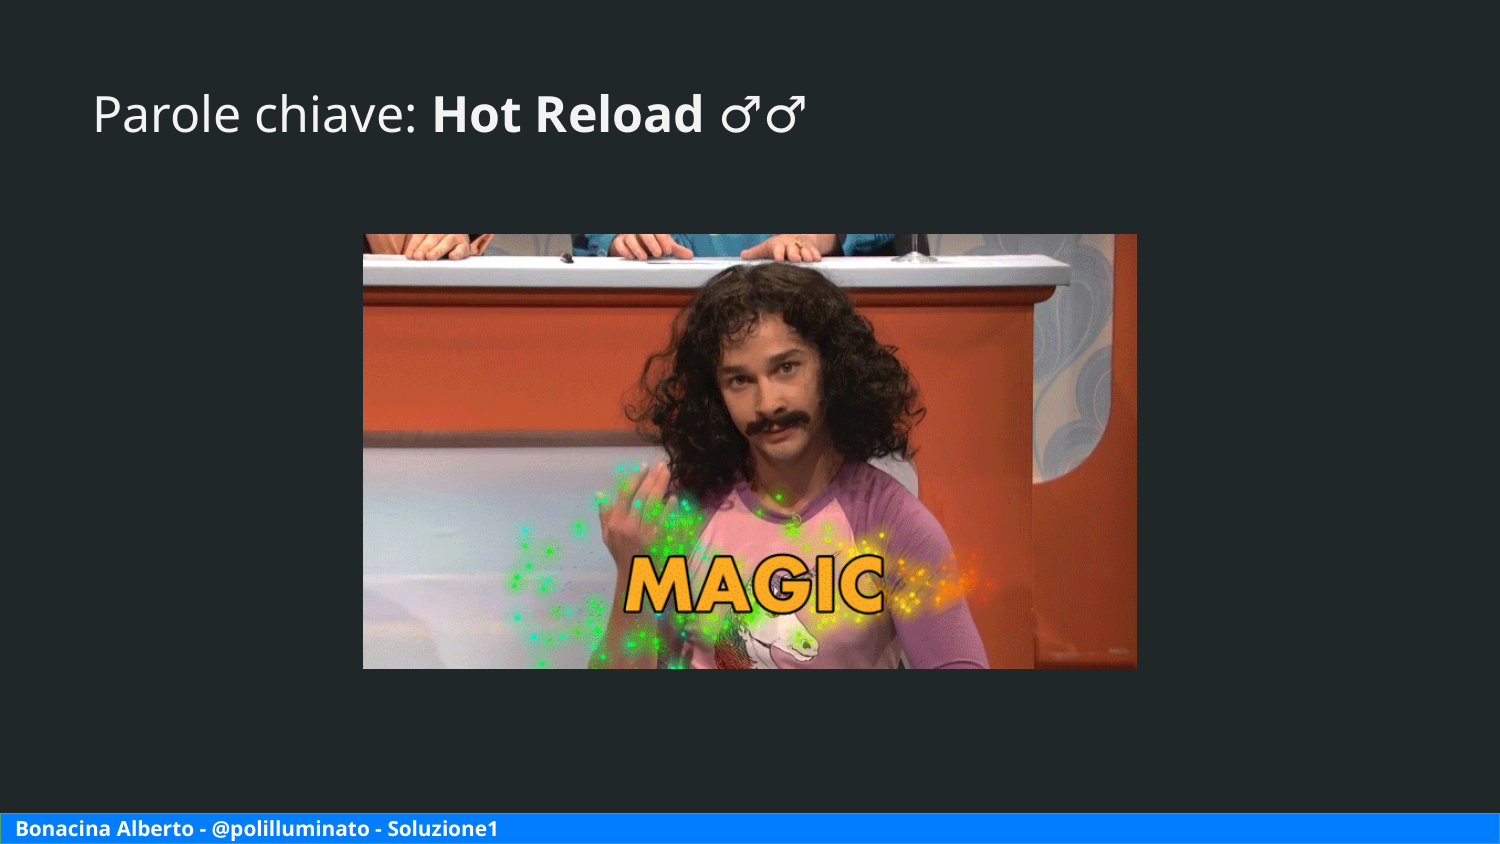

Parole chiave: Hot Reload 🧙‍♂️
Bonacina Alberto - @polilluminato - Soluzione1